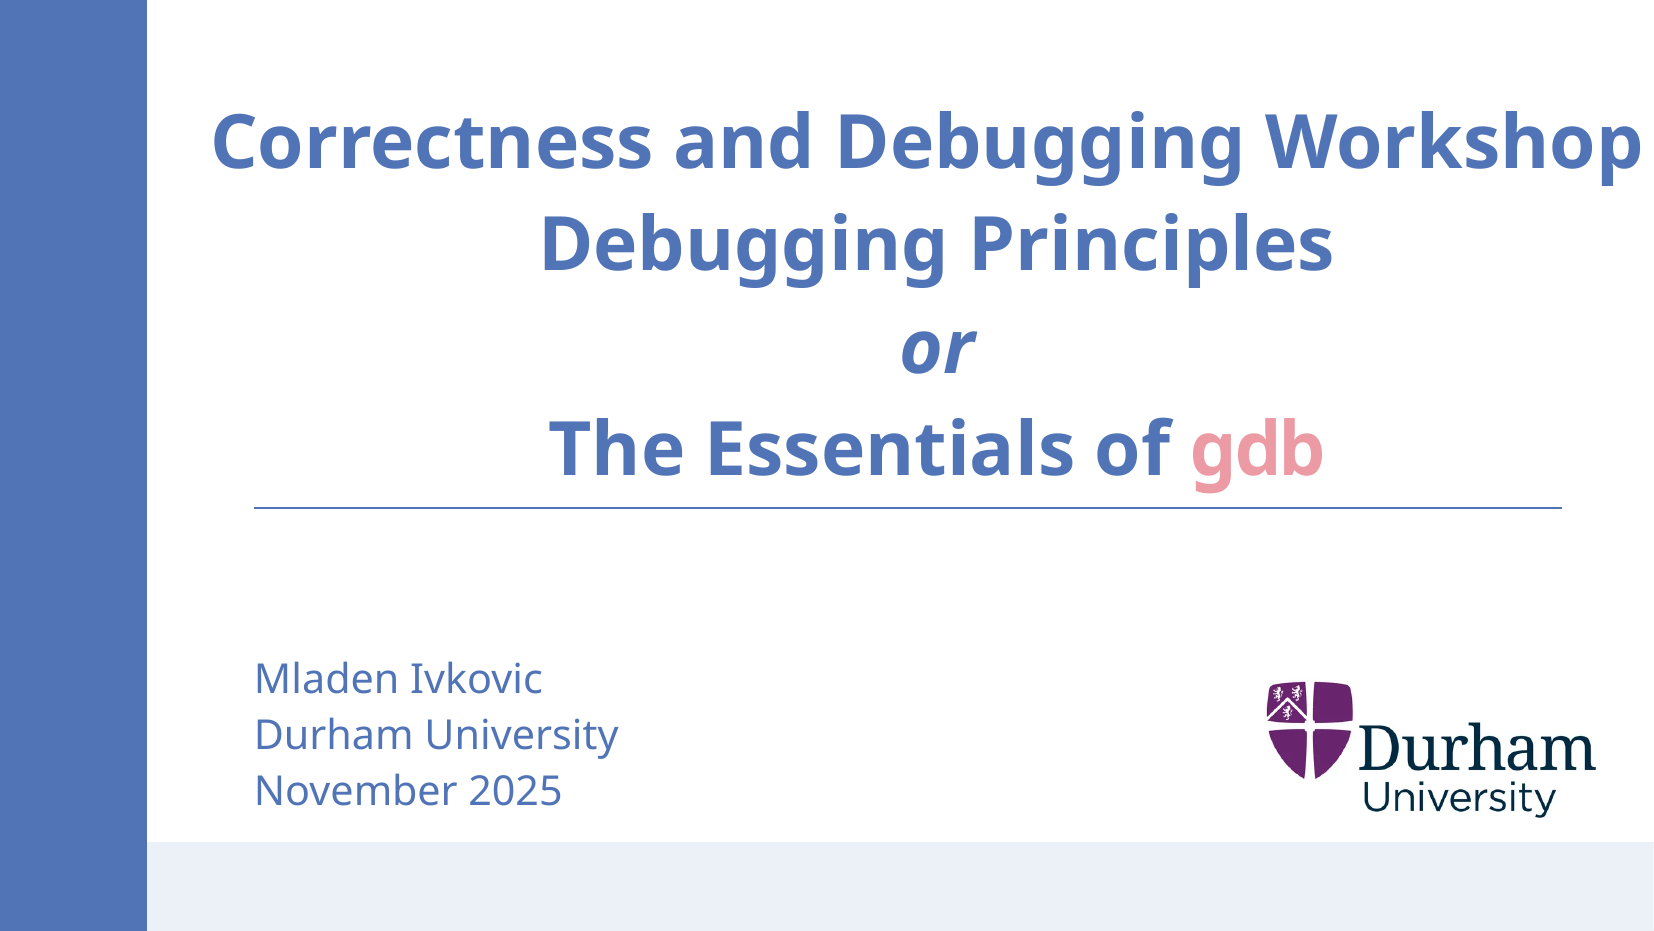

# Correctness and Debugging Workshop Debugging Principles or The Essentials of gdb
Mladen Ivkovic
Durham University
November 2025